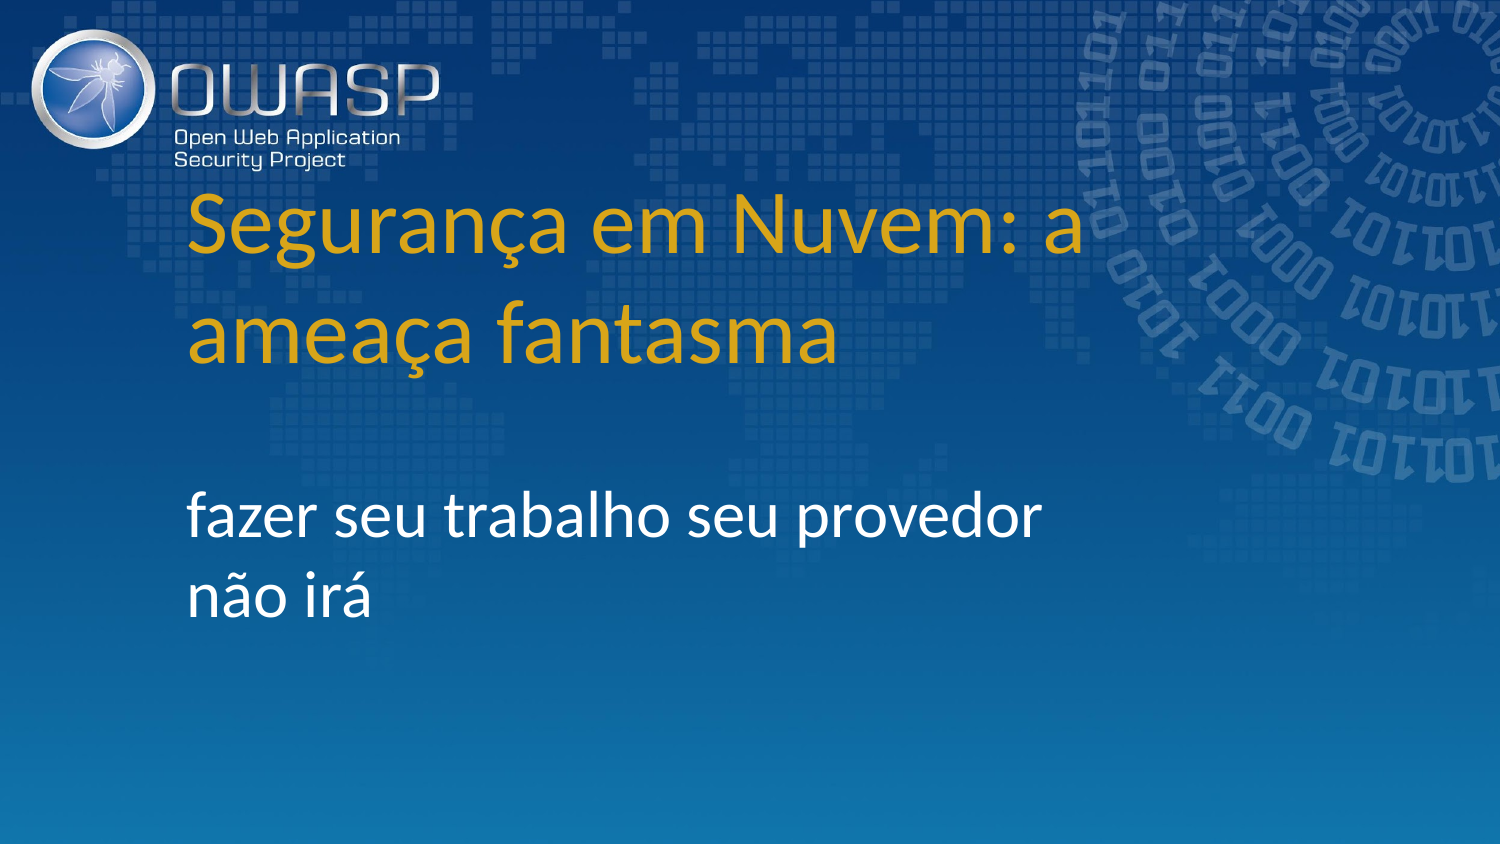

# Segurança em Nuvem: a ameaça fantasma
fazer seu trabalho seu provedor não irá